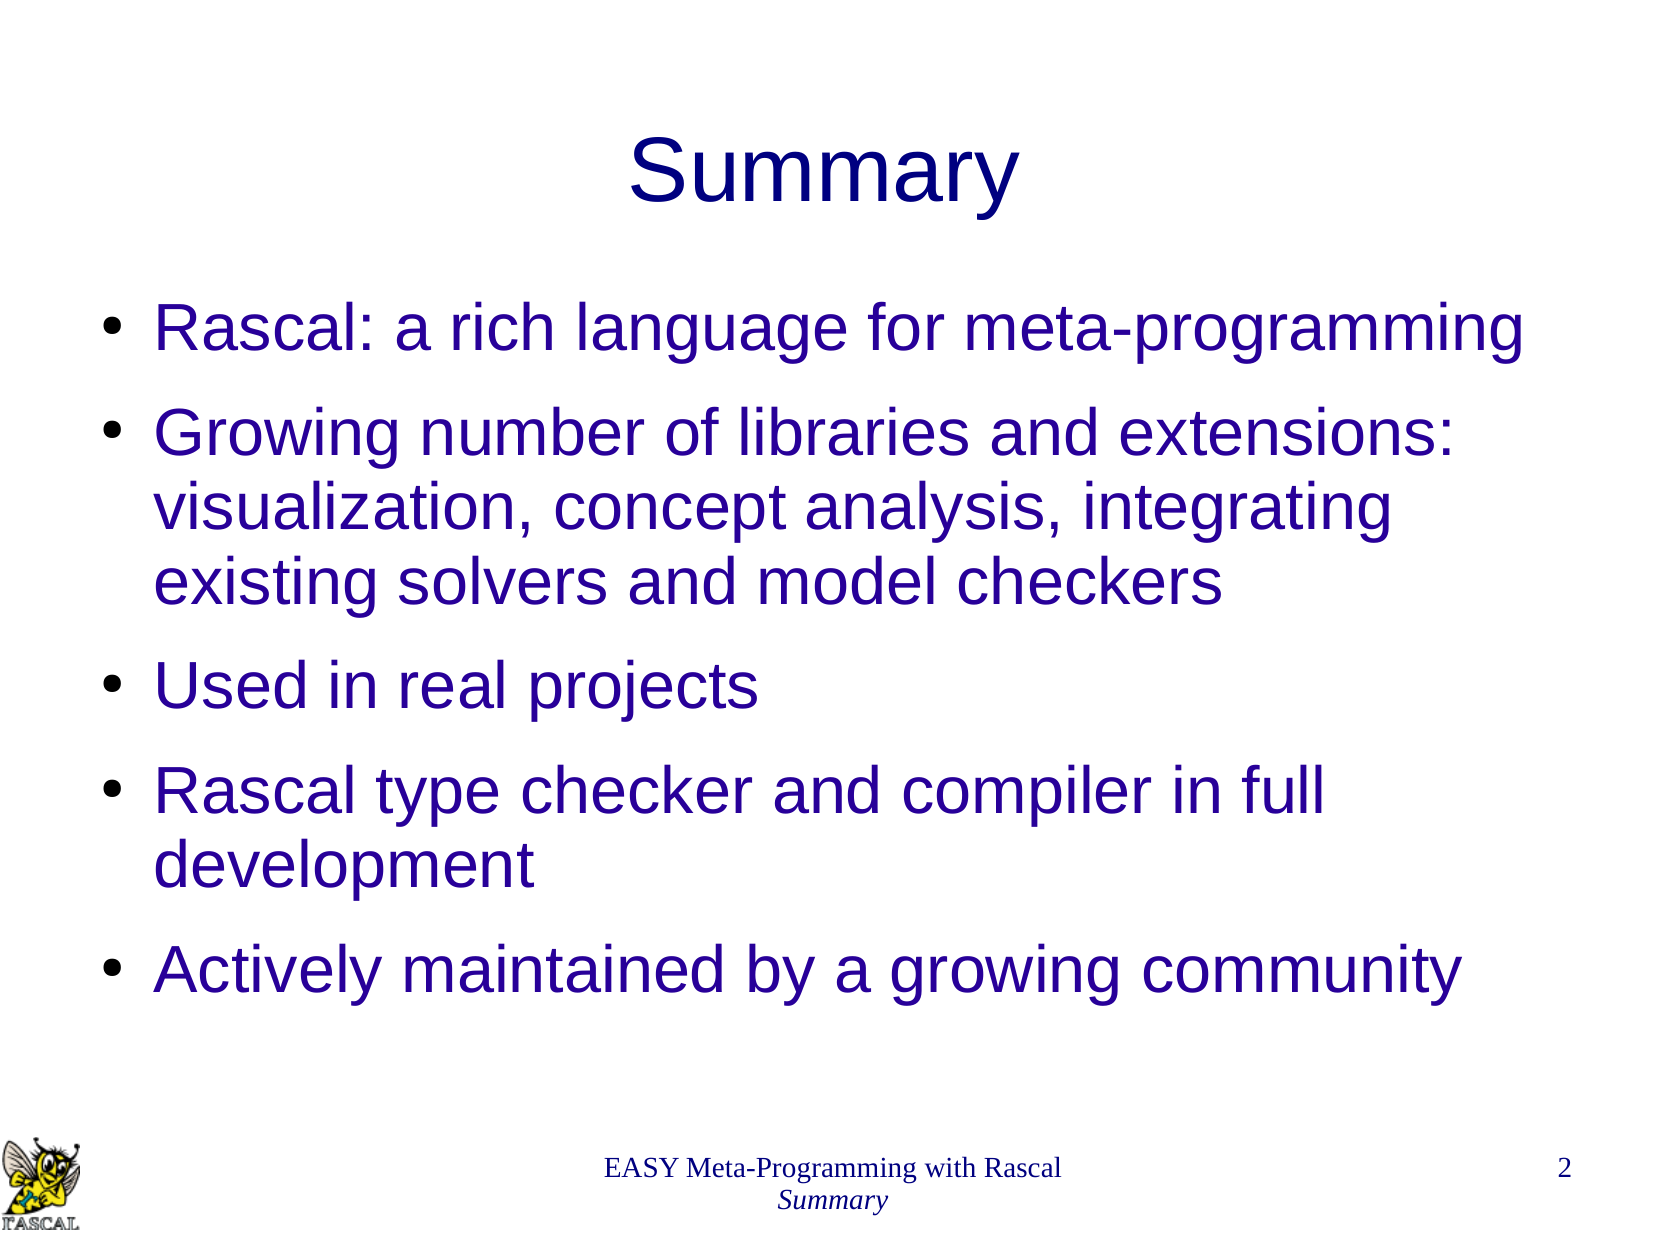

# Summary
Rascal: a rich language for meta-programming
Growing number of libraries and extensions: visualization, concept analysis, integrating existing solvers and model checkers
Used in real projects
Rascal type checker and compiler in full development
Actively maintained by a growing community
2